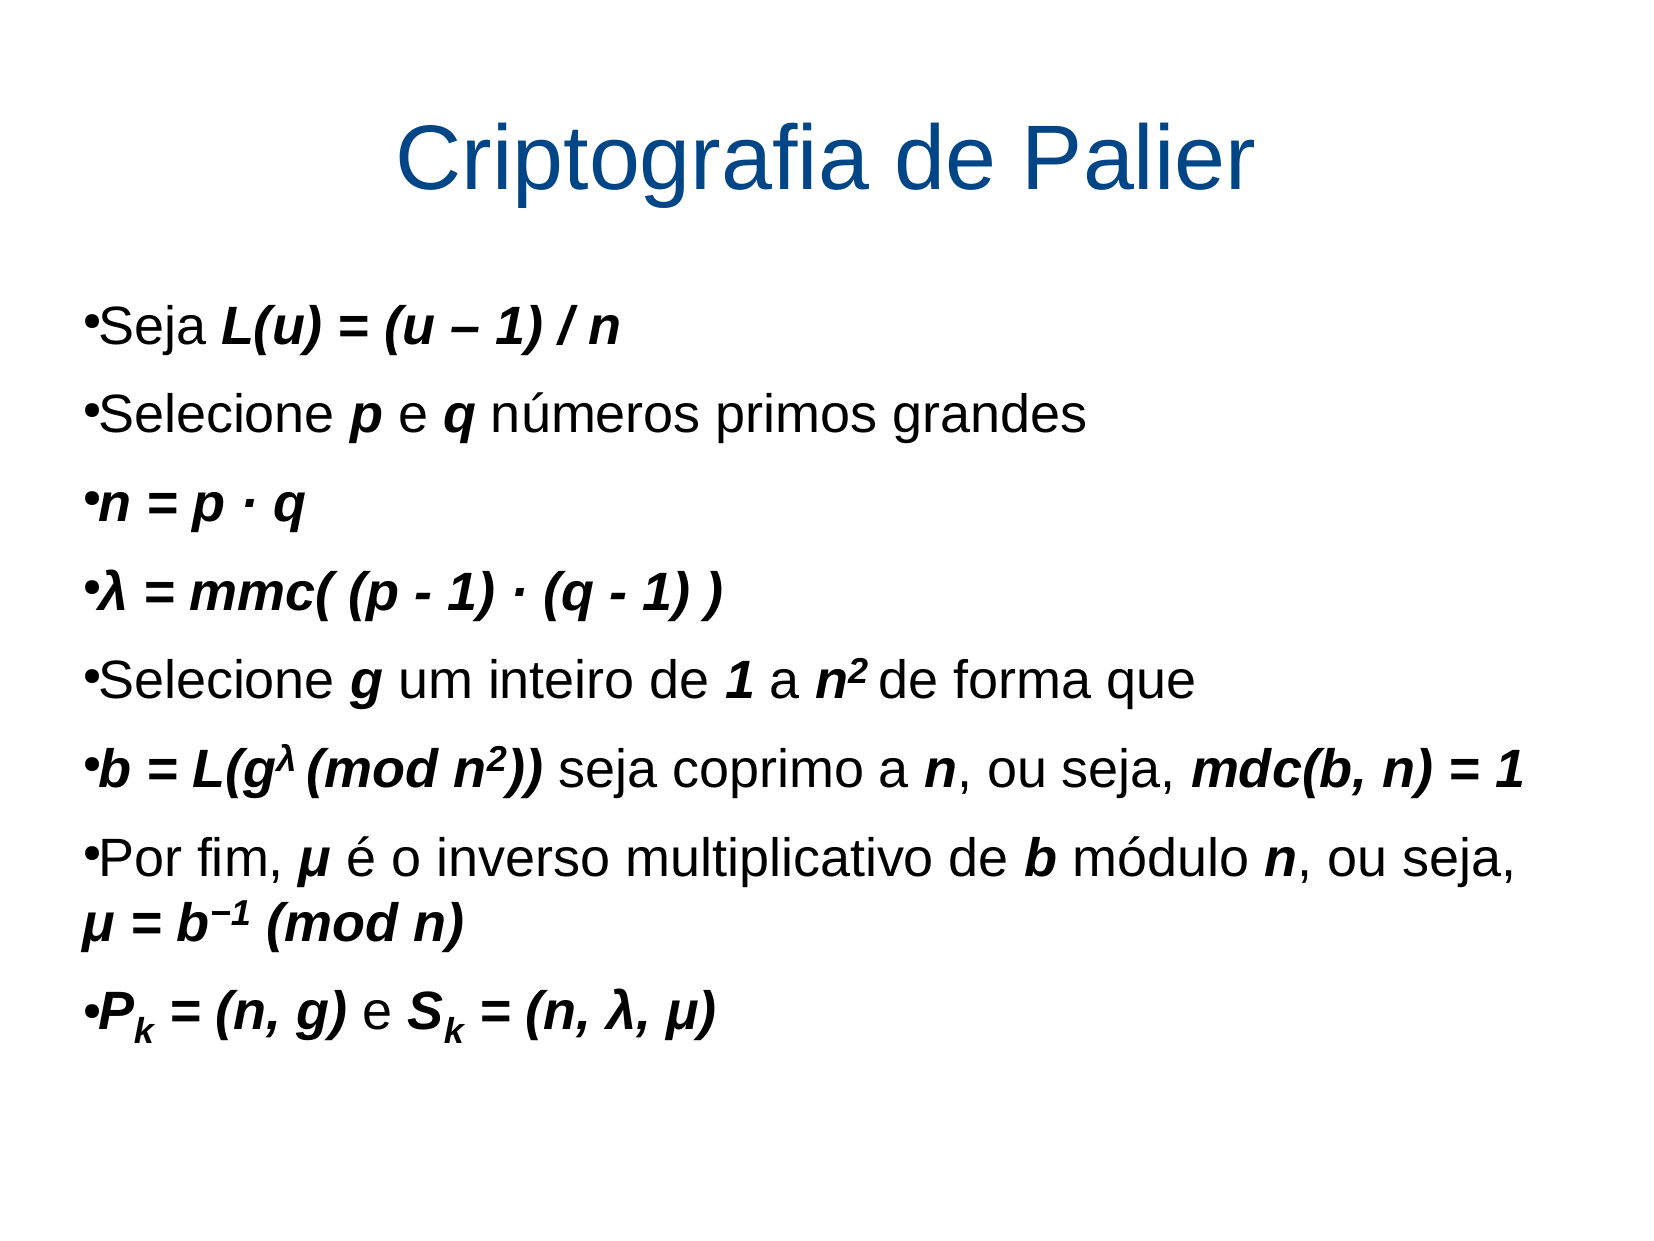

# Criptografia de Palier
Seja L(u) = (u – 1) / n
Selecione p e q números primos grandes
n = p · q
λ = mmc( (p - 1) · (q - 1) )
Selecione g um inteiro de 1 a n2 de forma que
b = L(gλ (mod n2)) seja coprimo a n, ou seja, mdc(b, n) = 1
Por fim, μ é o inverso multiplicativo de b módulo n, ou seja, μ = b−1 (mod n)
Pk = (n, g) e Sk = (n, λ, μ)